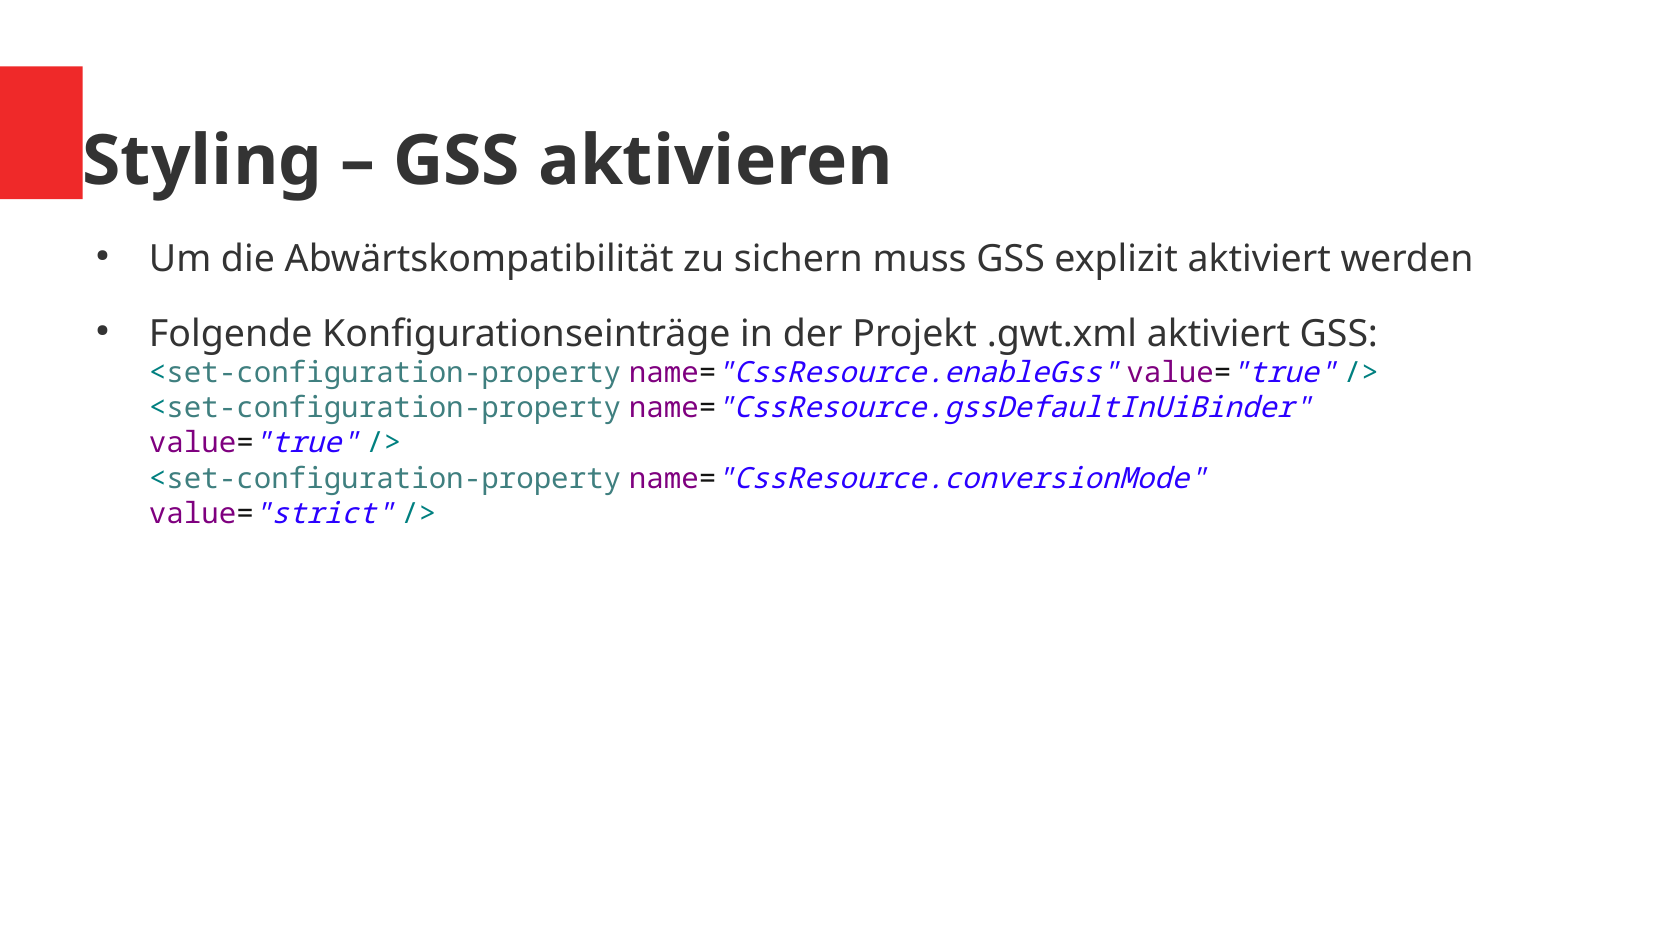

# Styling – GSS aktivieren
Um die Abwärtskompatibilität zu sichern muss GSS explizit aktiviert werden
Folgende Konfigurationseinträge in der Projekt .gwt.xml aktiviert GSS:
<set-configuration-property name="CssResource.enableGss" value="true" />
<set-configuration-property name="CssResource.gssDefaultInUiBinder" value="true" />
<set-configuration-property name="CssResource.conversionMode" value="strict" />